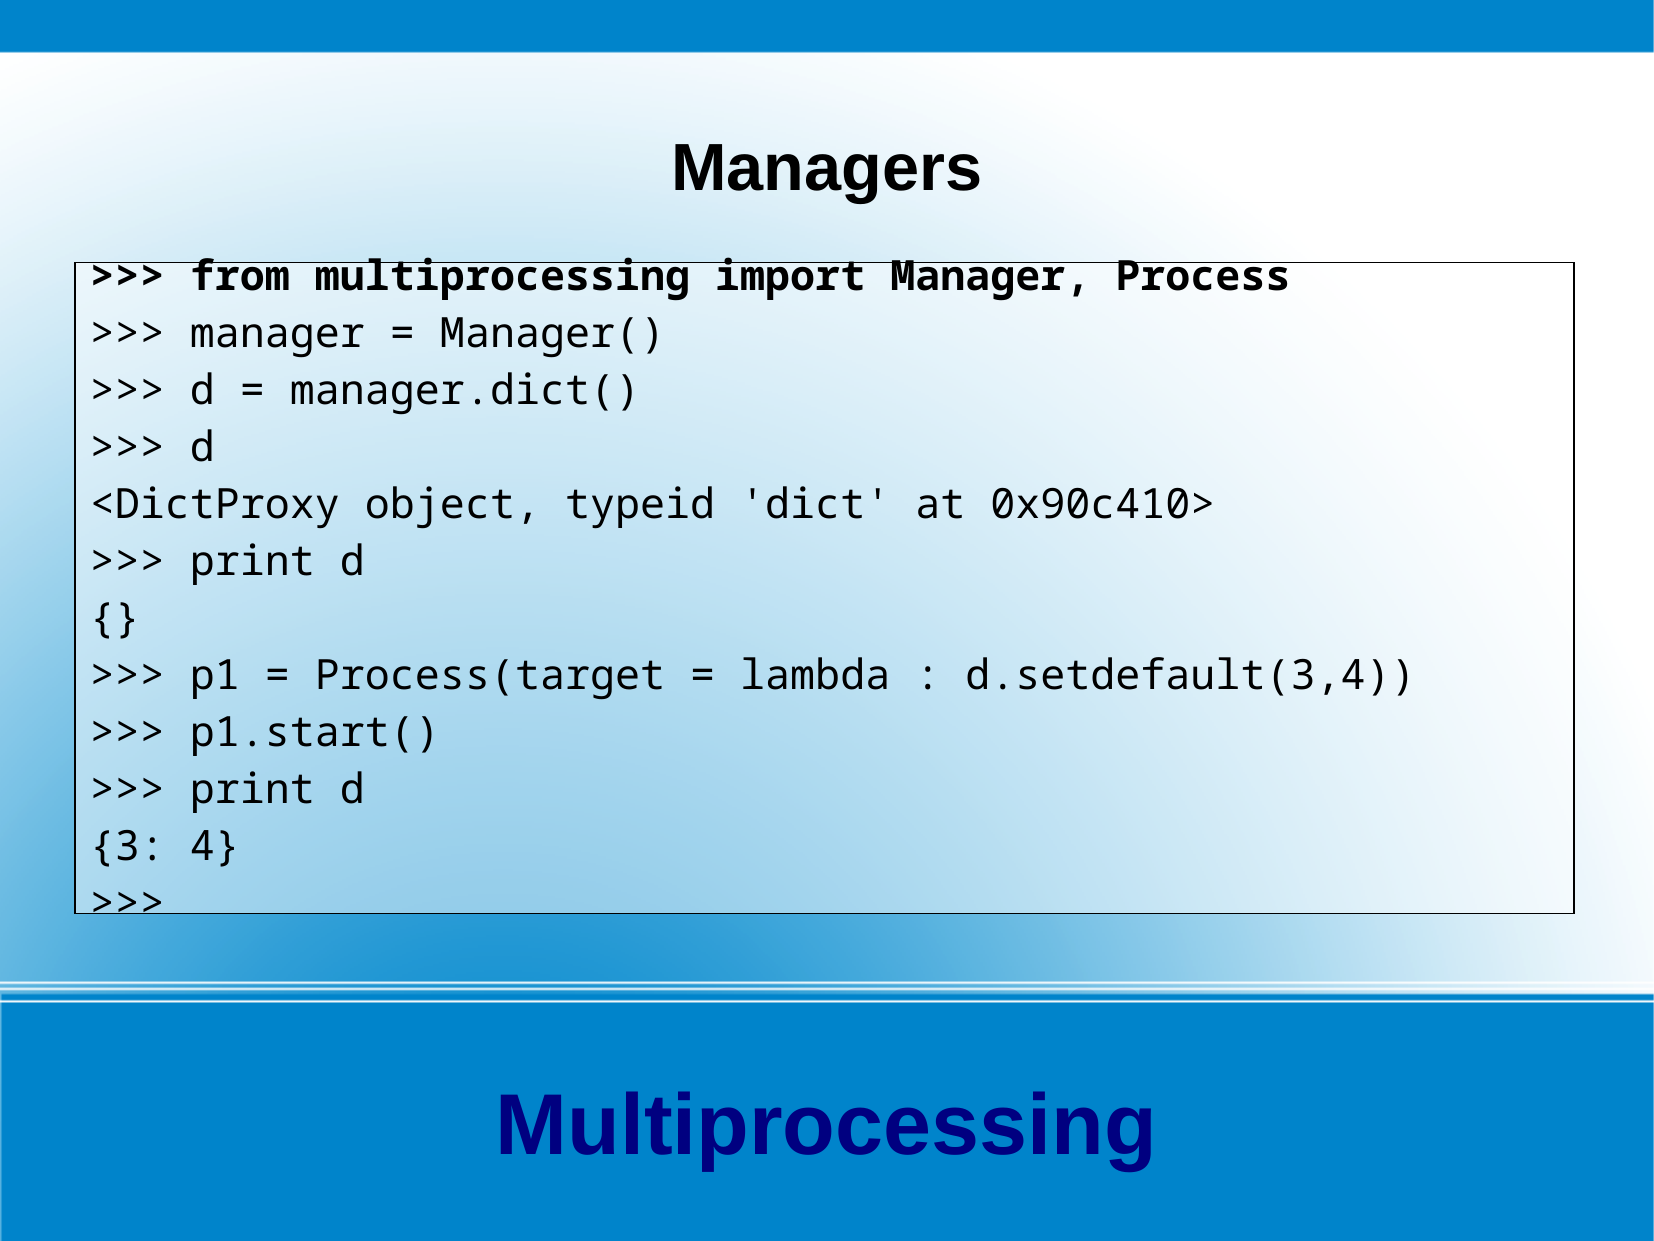

Managers
>>> from multiprocessing import Manager, Process
>>> manager = Manager()
>>> d = manager.dict()
>>> d
<DictProxy object, typeid 'dict' at 0x90c410>
>>> print d
{}
>>> p1 = Process(target = lambda : d.setdefault(3,4))
>>> p1.start()
>>> print d
{3: 4}
>>>
# Multiprocessing